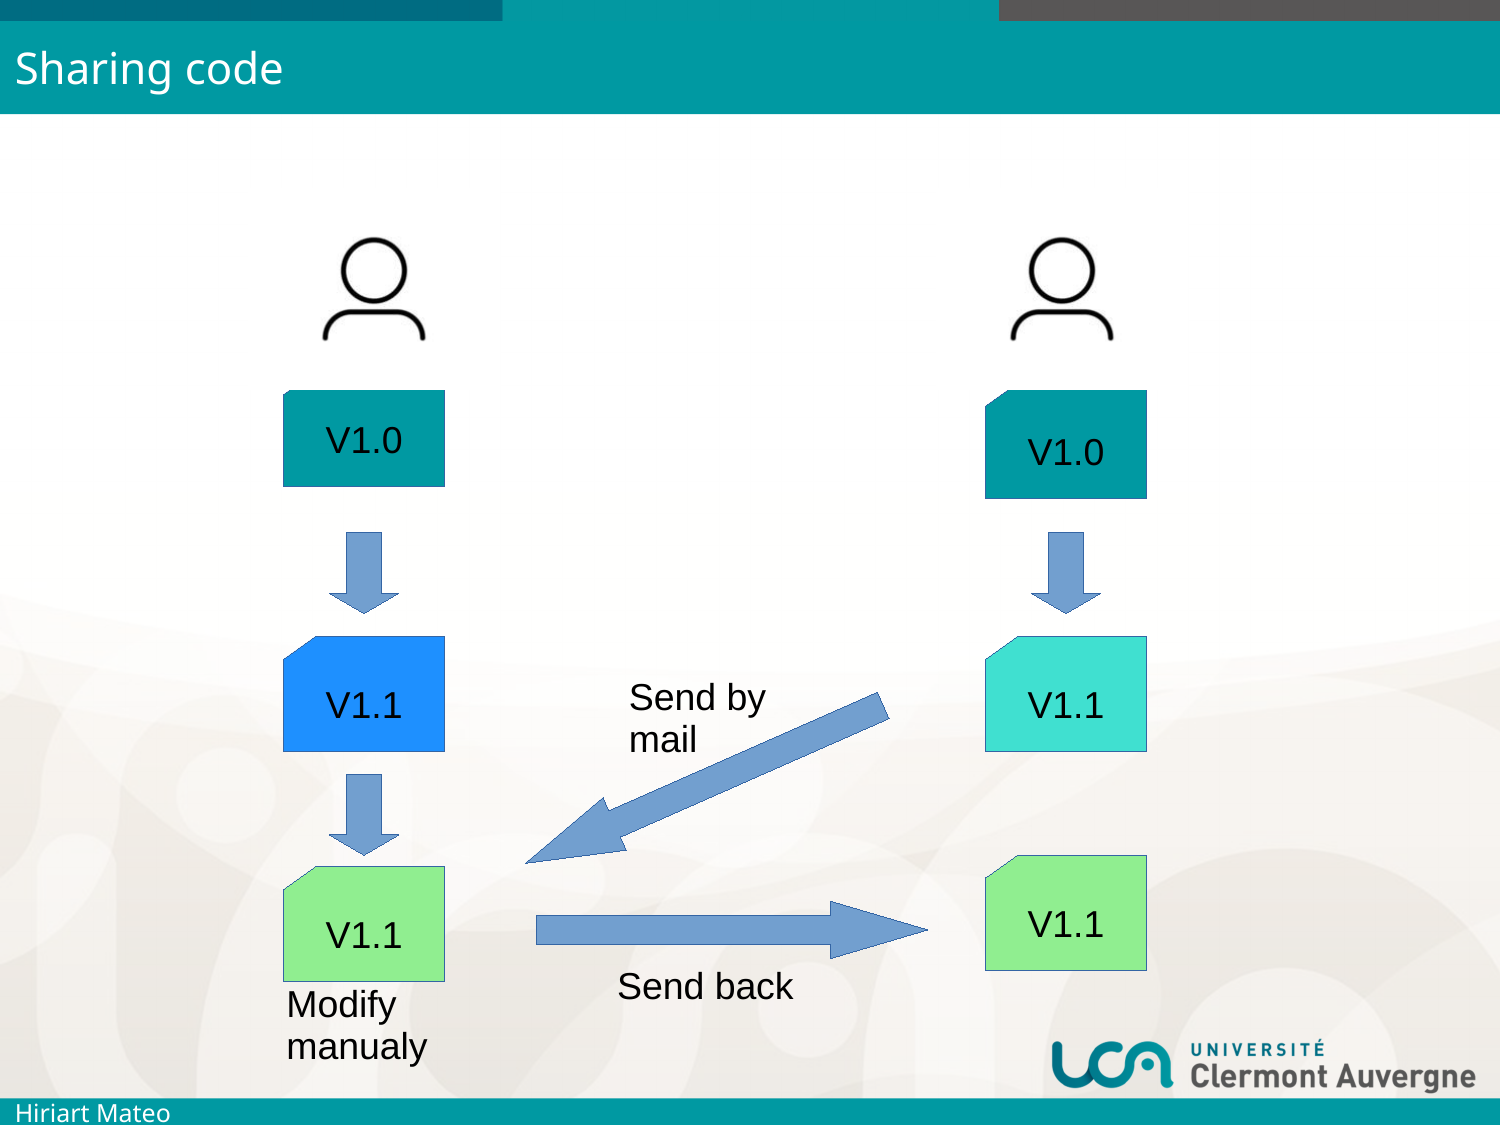

Sharing code
V1.0
V1.0
V1.1
V1.1
Send by mail
V1.1
V1.1
Send back
Modify manualy
Hiriart Mateo